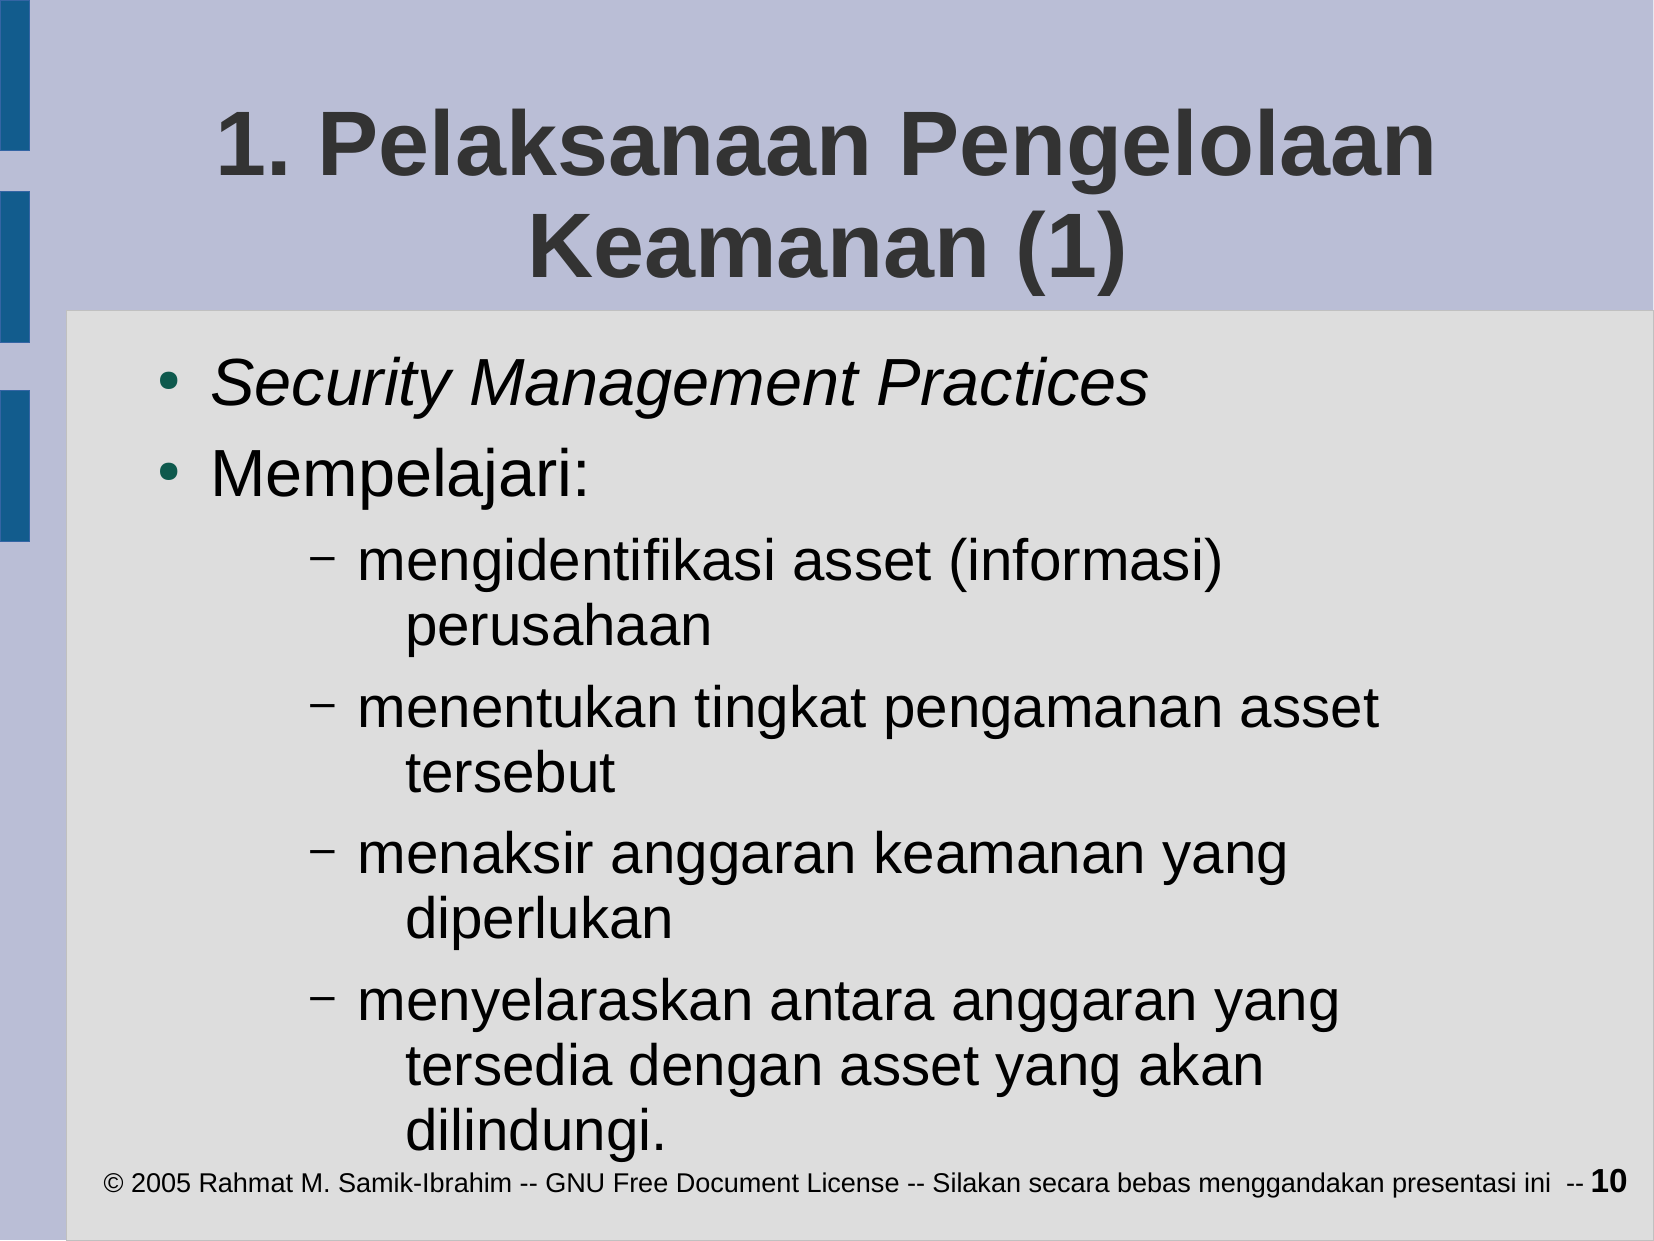

# 1. Pelaksanaan Pengelolaan Keamanan (1)
Security Management Practices
Mempelajari:
mengidentifikasi asset (informasi) perusahaan
menentukan tingkat pengamanan asset tersebut
menaksir anggaran keamanan yang diperlukan
menyelaraskan antara anggaran yang tersedia dengan asset yang akan dilindungi.